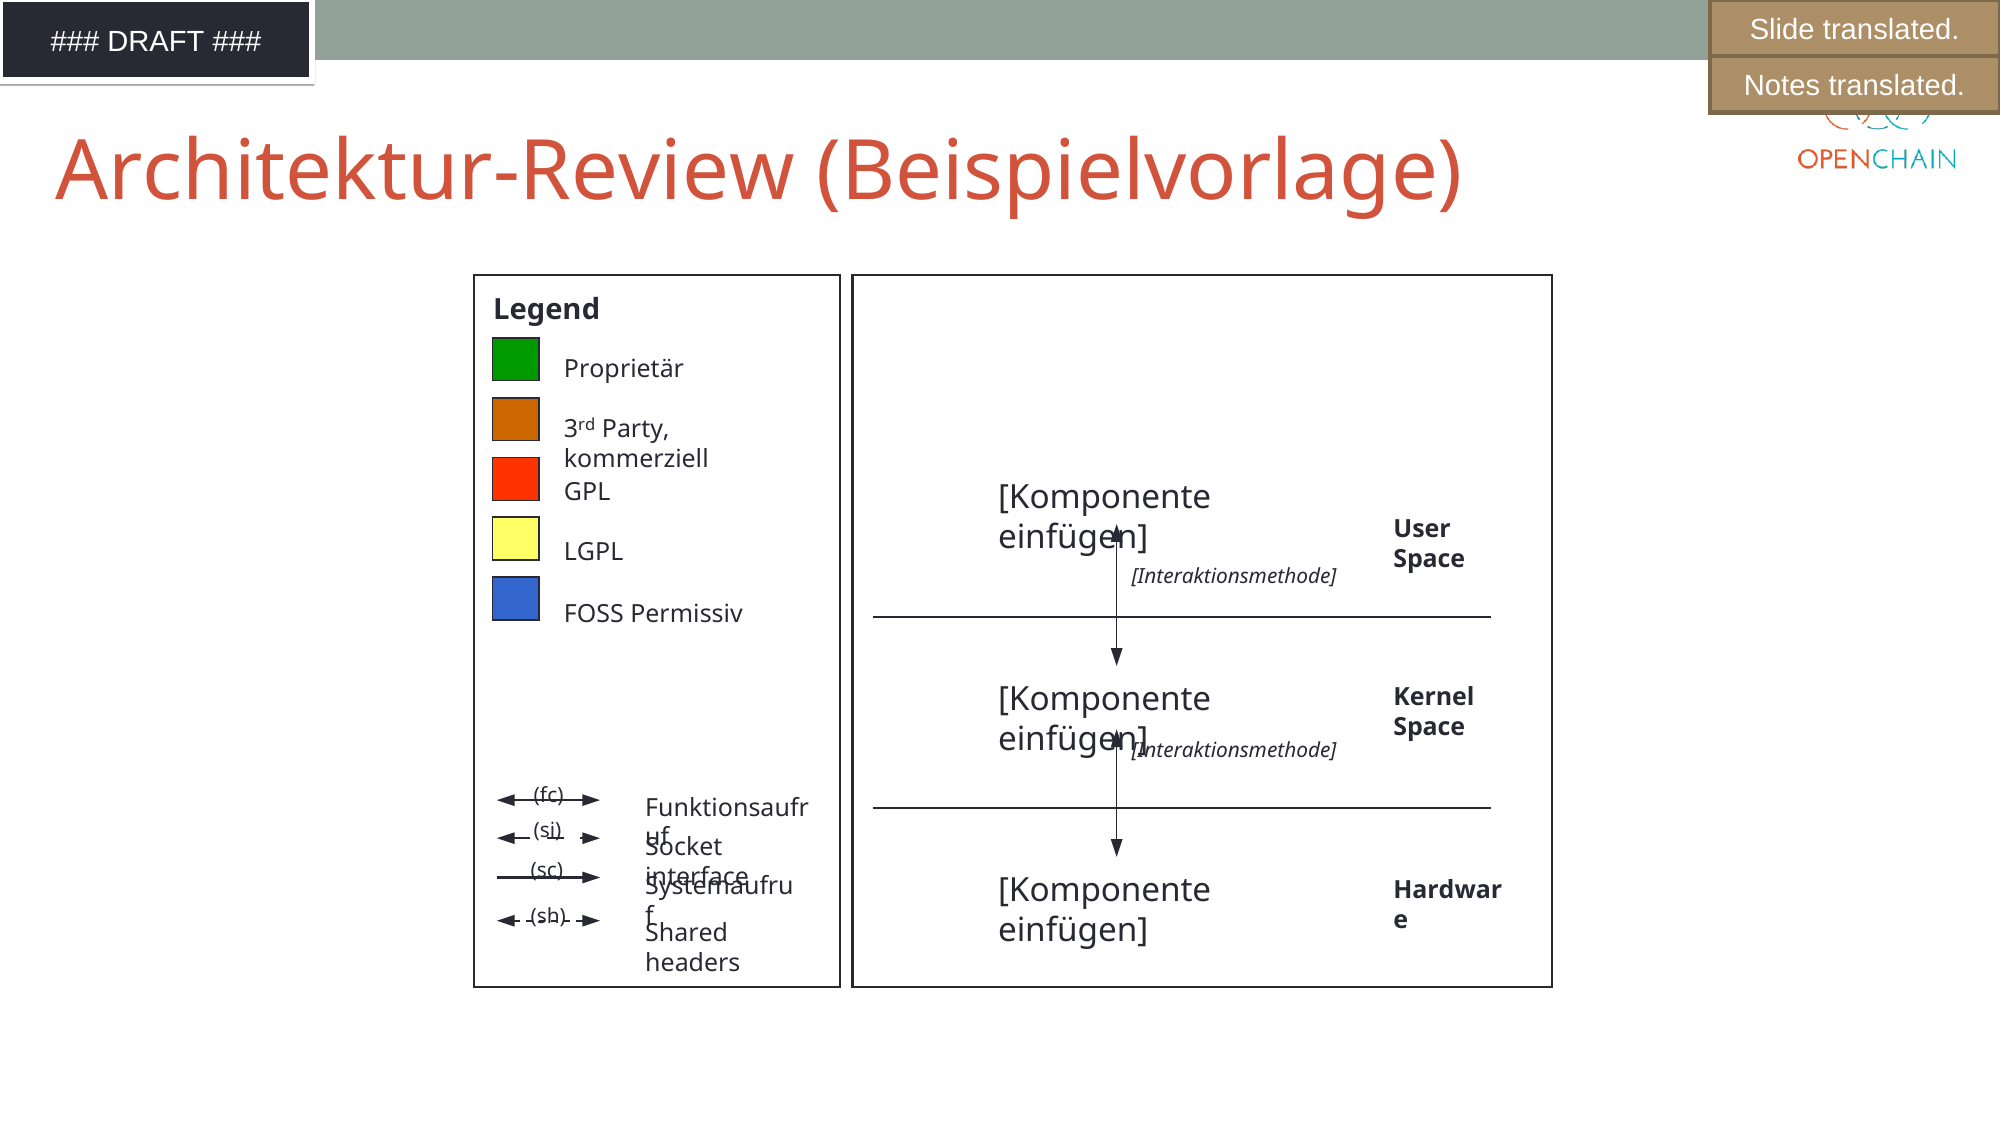

GFX translated.
Slide translated.
Notes translated.
Architektur-Review (Beispielvorlage)
Legende
Proprietär
3rd Party, kommerziell
[Komponente einfügen]
GPL
User Space
LGPL
[Interaktionsmethode]
FOSS Permissiv
[Komponente einfügen]
Kernel Space
[Interaktionsmethode]
(fc)
Funktionsaufruf
(si)
Socket interface
(sc)
[Komponente einfügen]
Systemaufruf
Hardware
(sh)
Shared headers